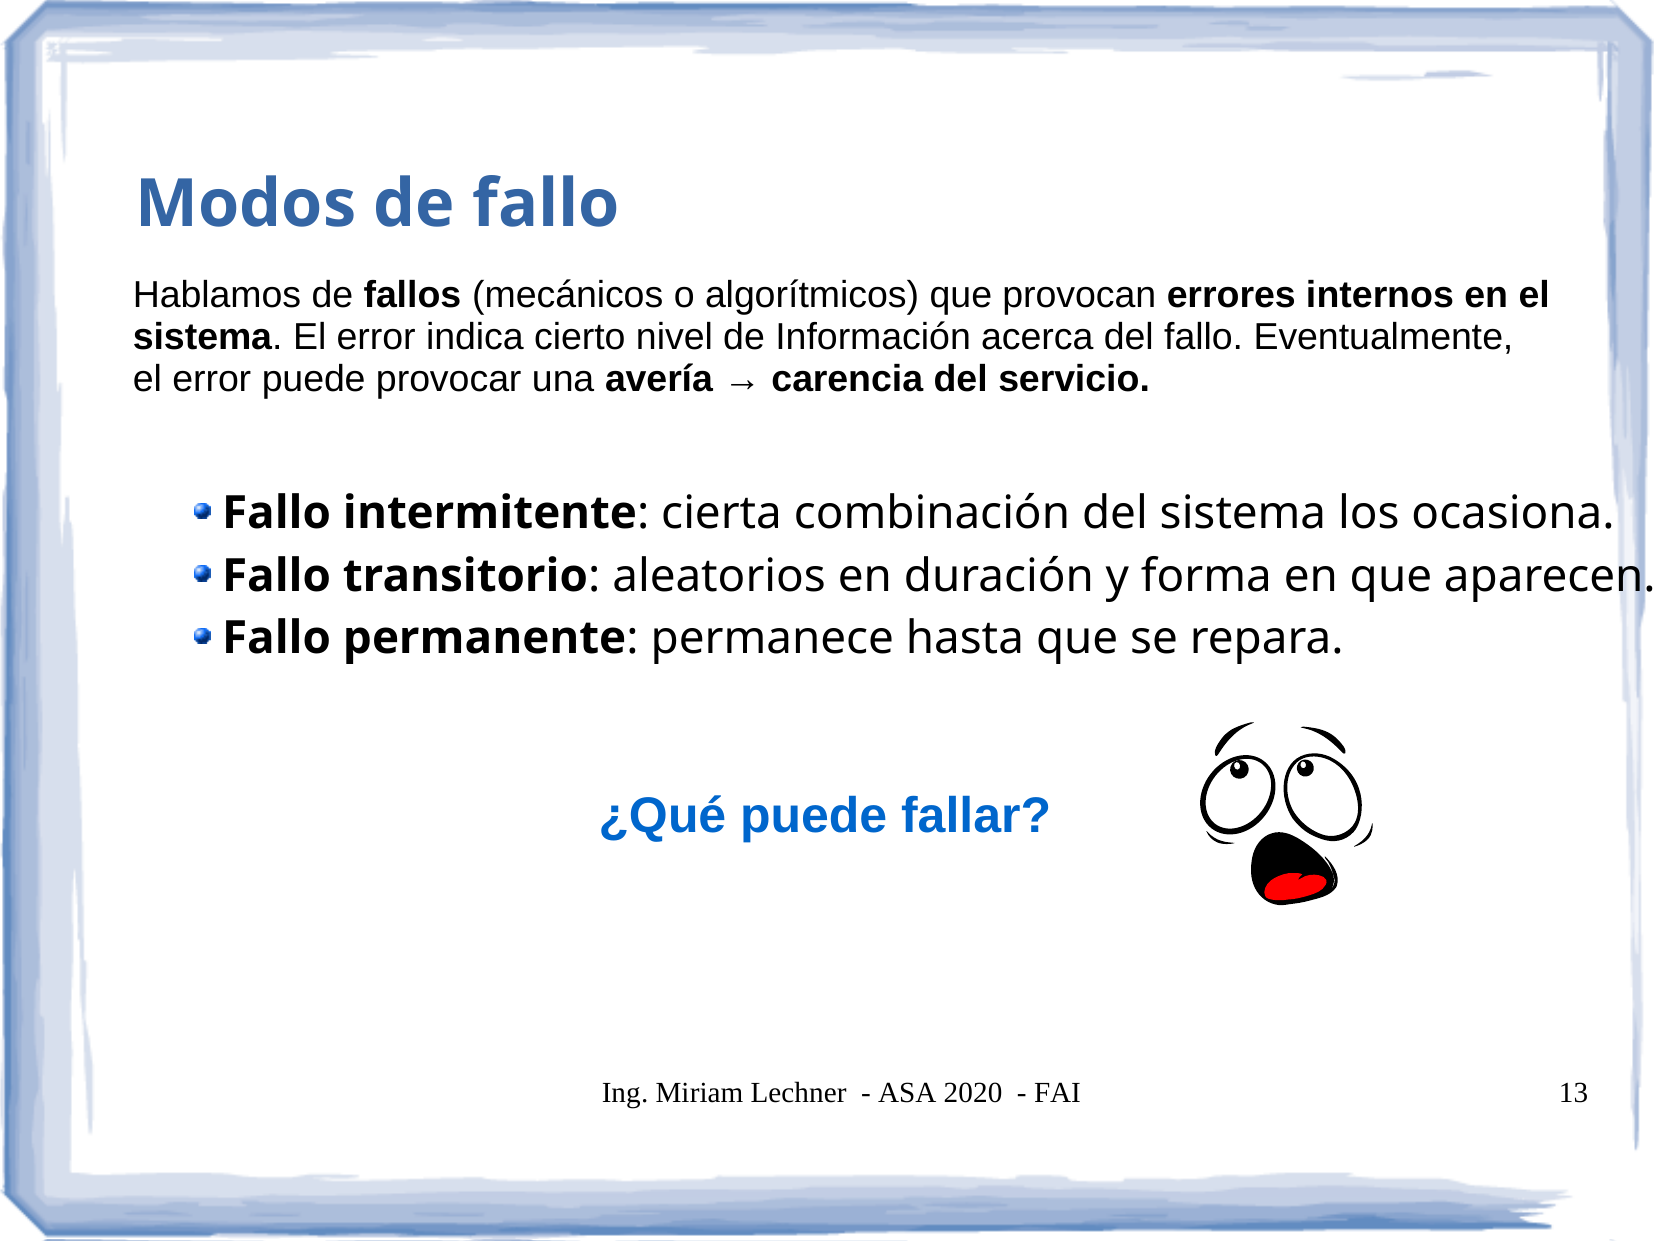

Modos de fallo
Hablamos de fallos (mecánicos o algorítmicos) que provocan errores internos en el
sistema. El error indica cierto nivel de Información acerca del fallo. Eventualmente,
el error puede provocar una avería → carencia del servicio.
 Fallo intermitente: cierta combinación del sistema los ocasiona.
 Fallo transitorio: aleatorios en duración y forma en que aparecen.
 Fallo permanente: permanece hasta que se repara.
¿Qué puede fallar?
Ing. Miriam Lechner - ASA 2020 - FAI
13